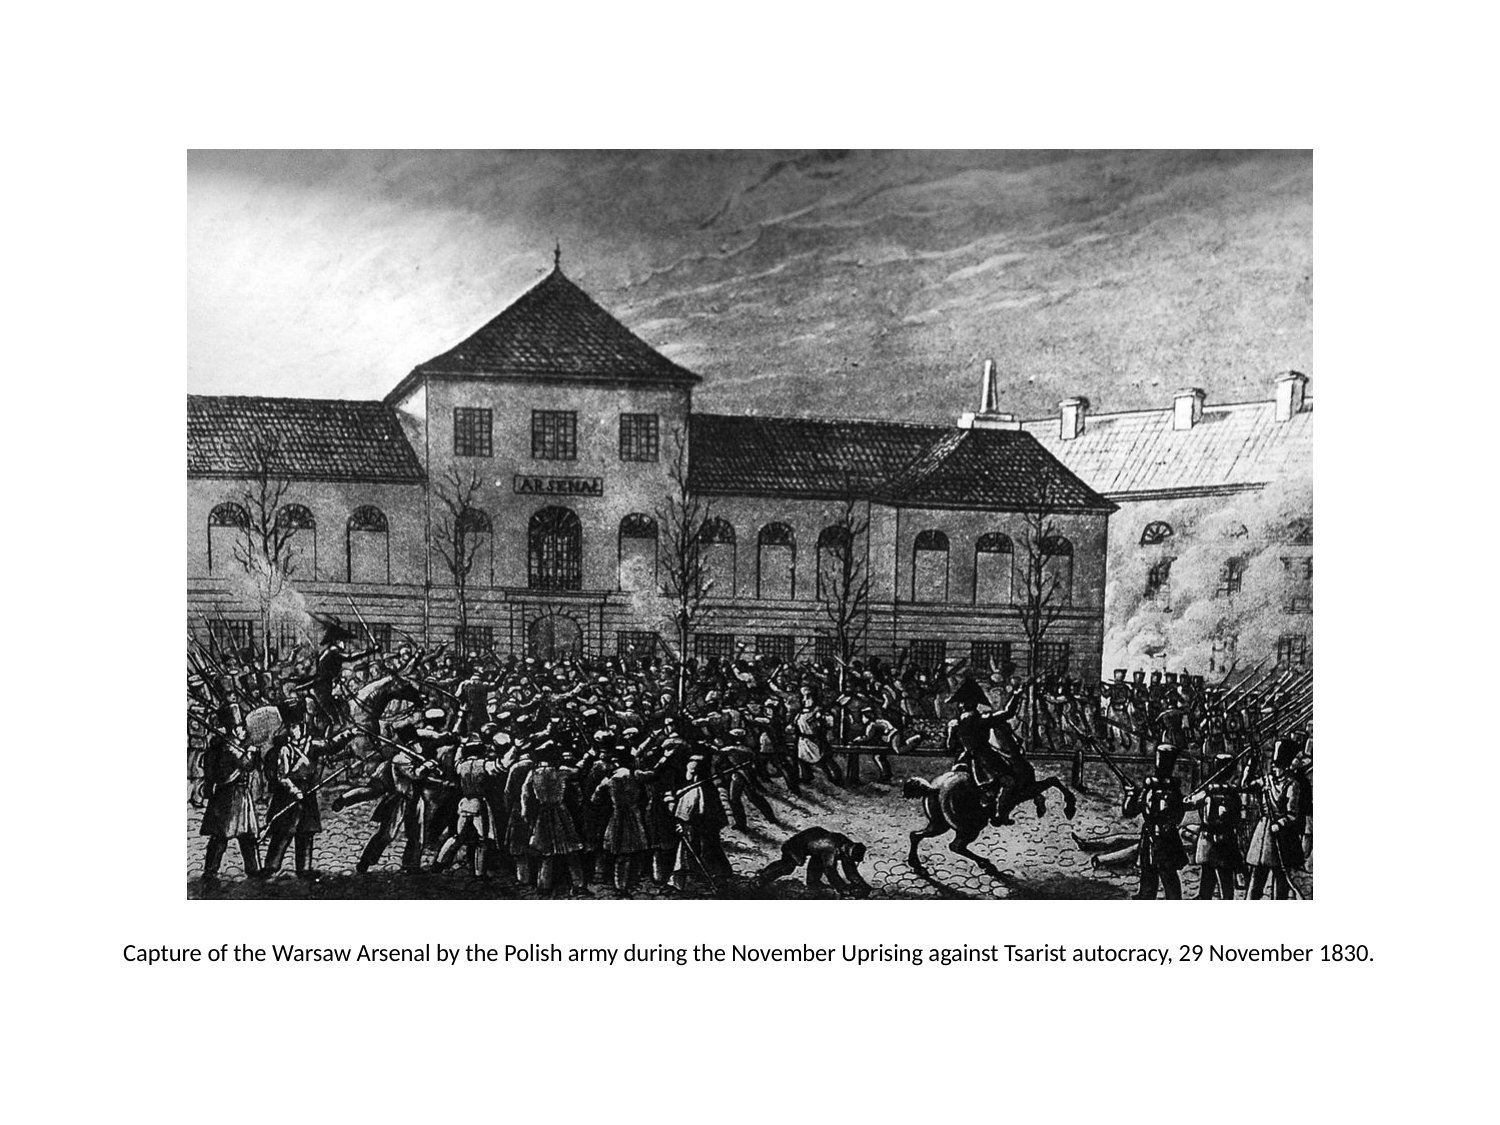

Capture of the Warsaw Arsenal by the Polish army during the November Uprising against Tsarist autocracy, 29 November 1830.